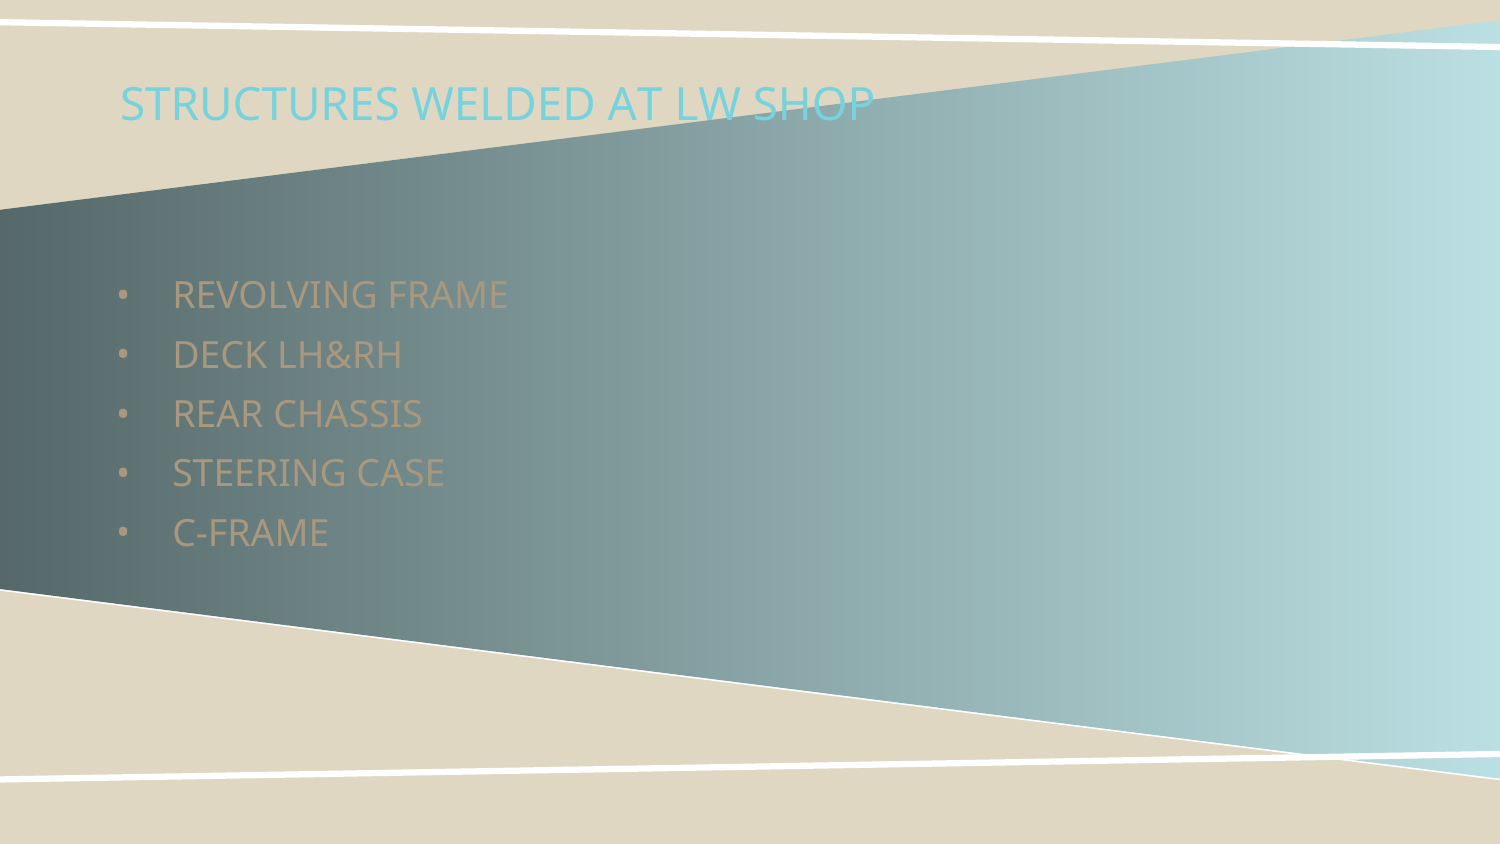

STRUCTURES WELDED AT LW SHOP
#
REVOLVING FRAME
DECK LH&RH
REAR CHASSIS
STEERING CASE
C-FRAME